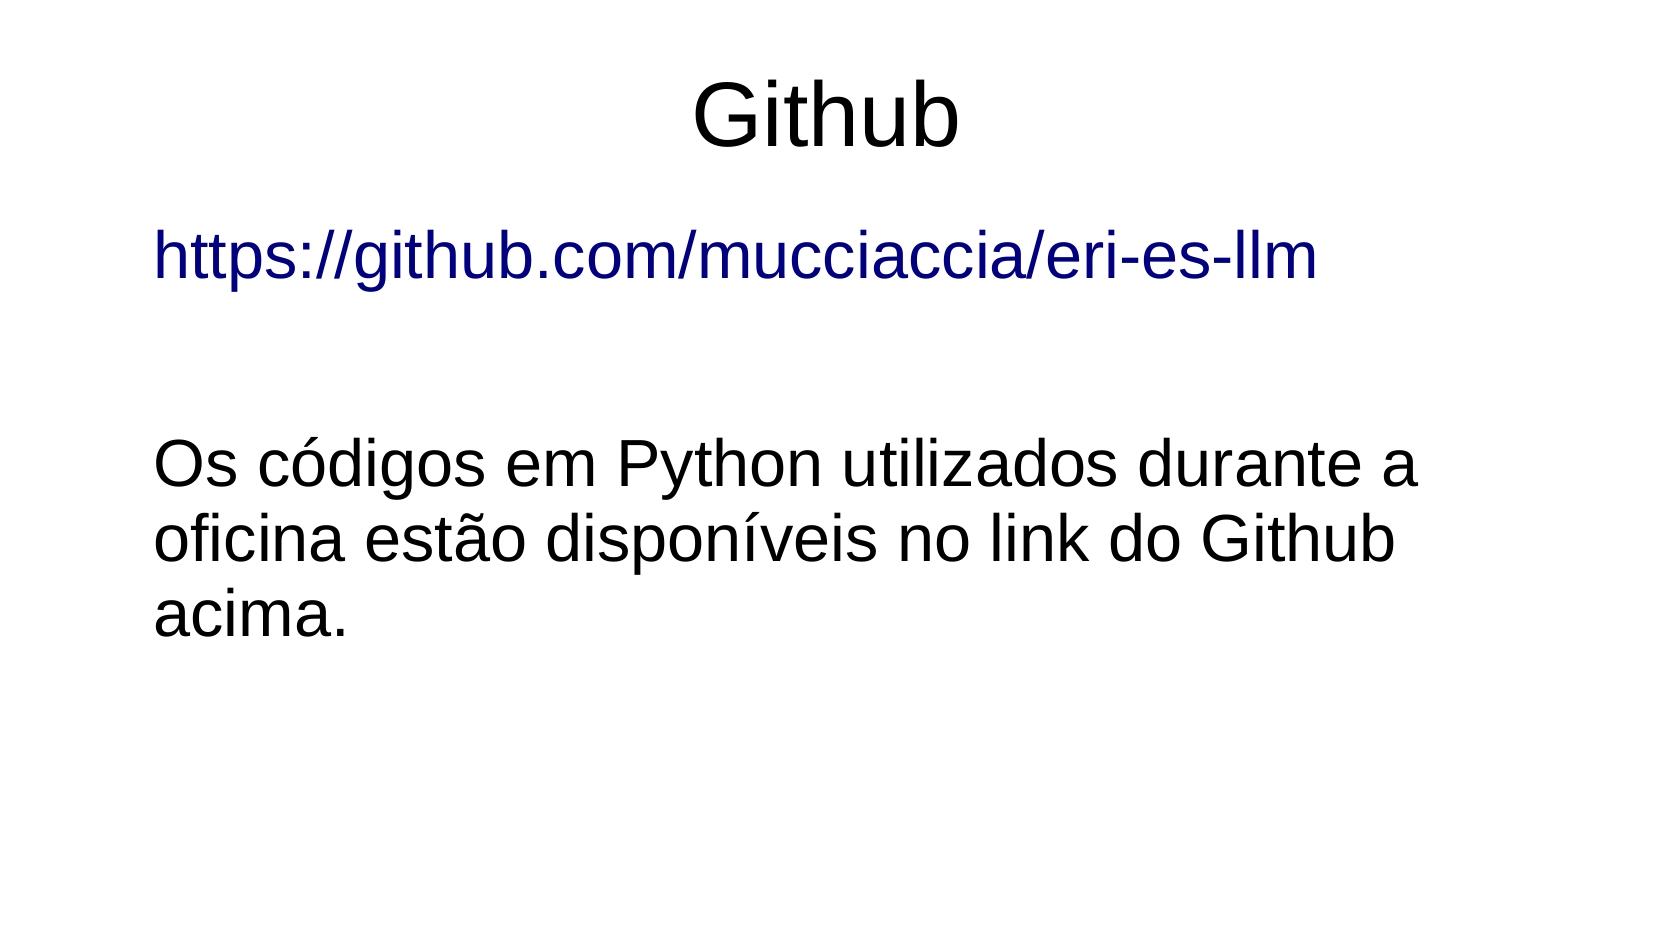

# Github
https://github.com/mucciaccia/eri-es-llm
Os códigos em Python utilizados durante a oficina estão disponíveis no link do Github acima.